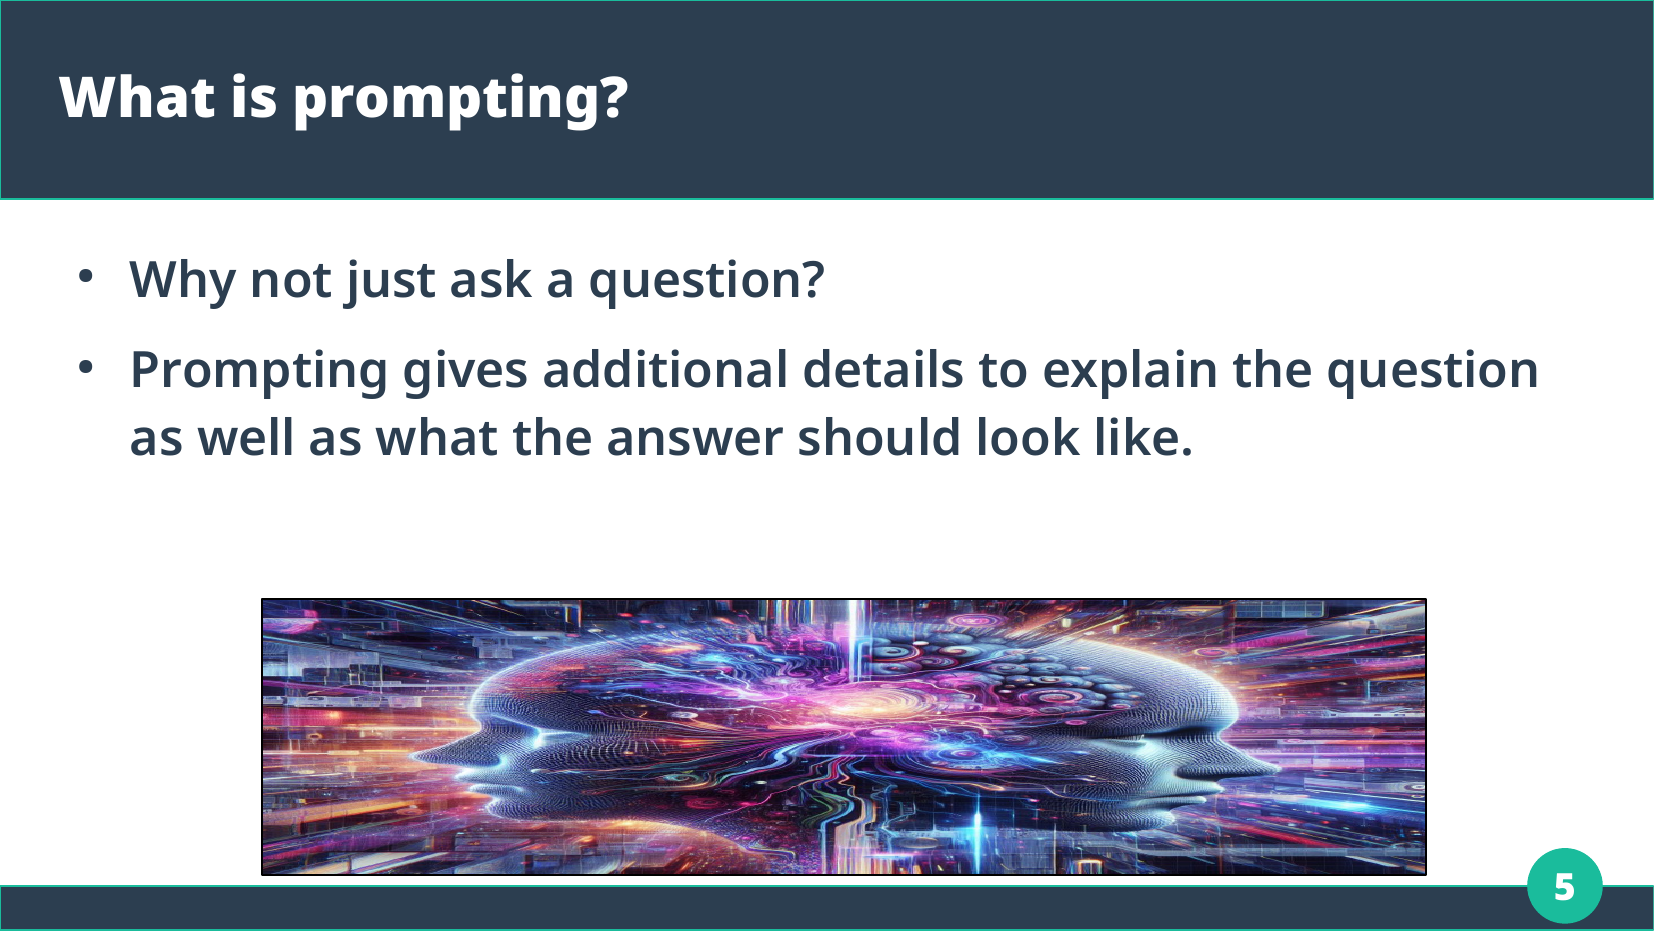

# What is prompting?
Why not just ask a question?
Prompting gives additional details to explain the question as well as what the answer should look like.
5